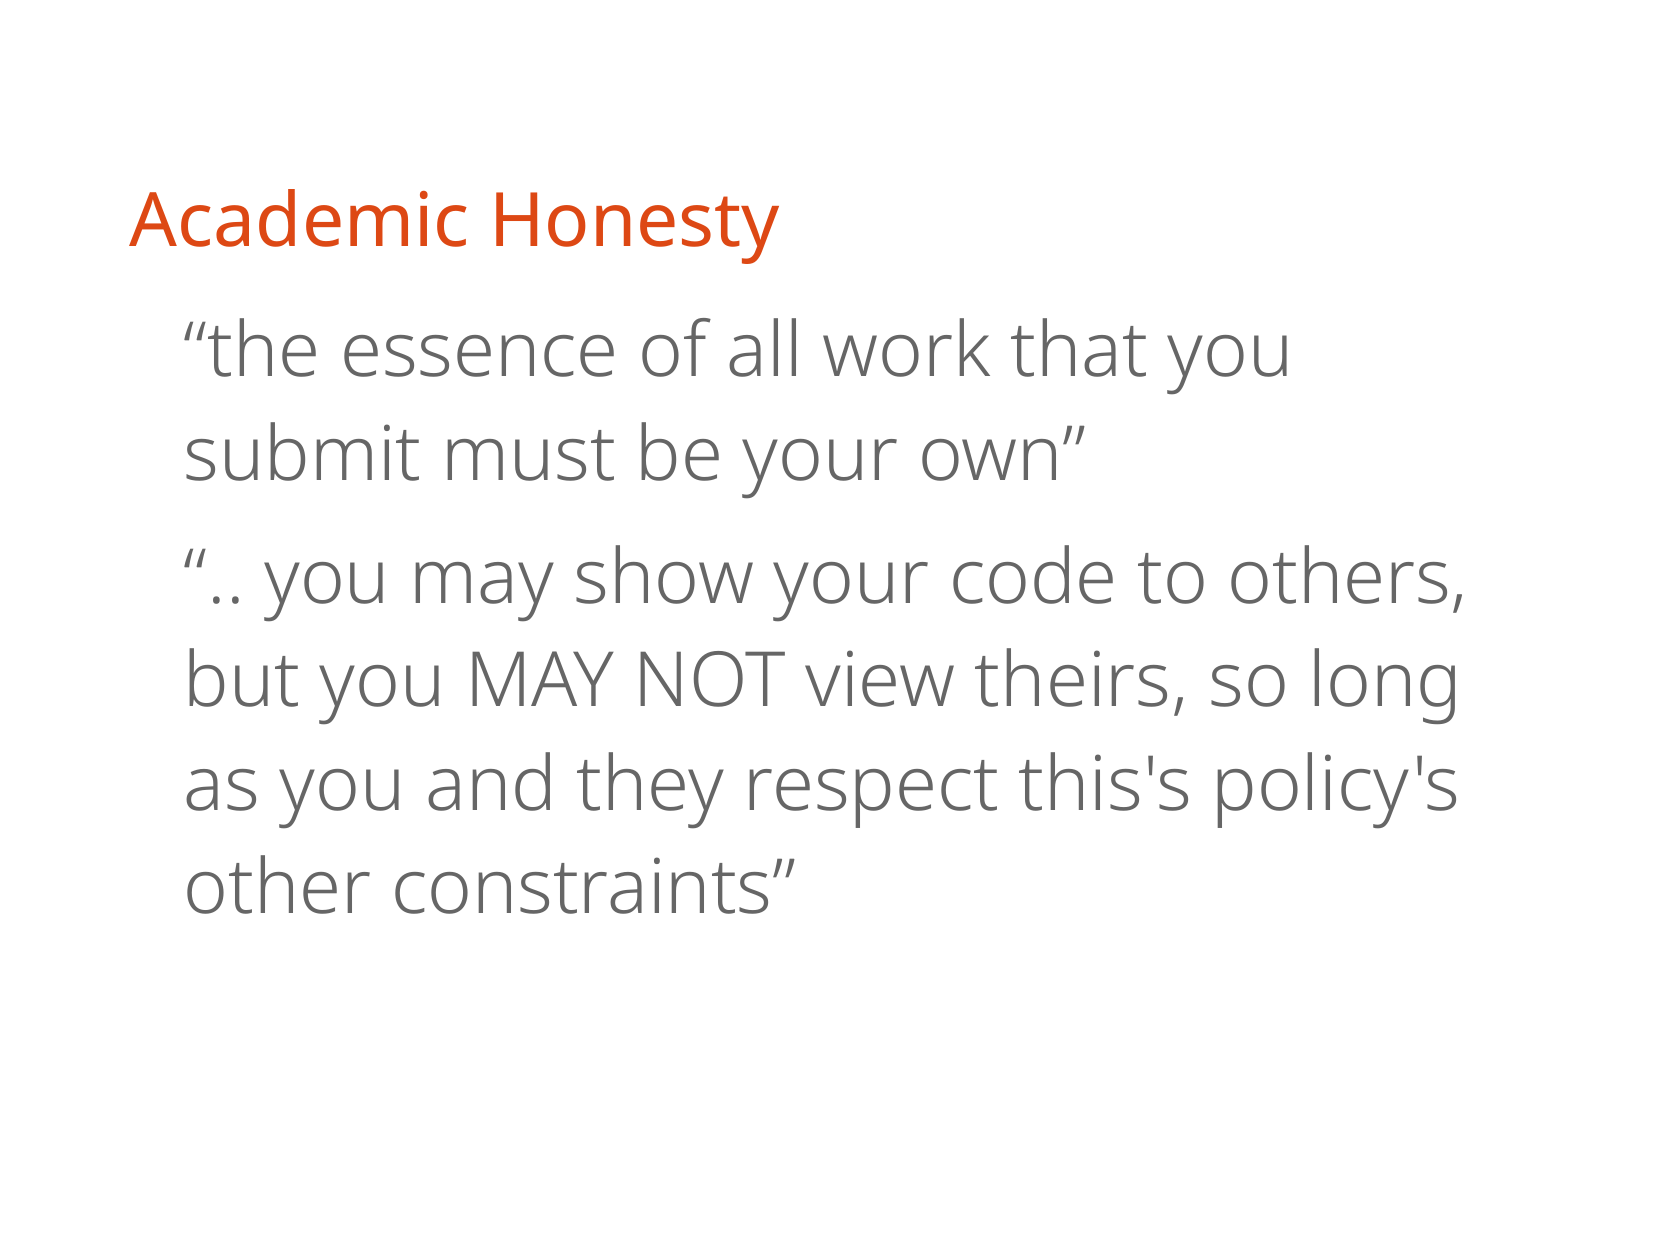

# Academic Honesty
“the essence of all work that you submit must be your own”
“.. you may show your code to others, but you MAY NOT view theirs, so long as you and they respect this's policy's other constraints”